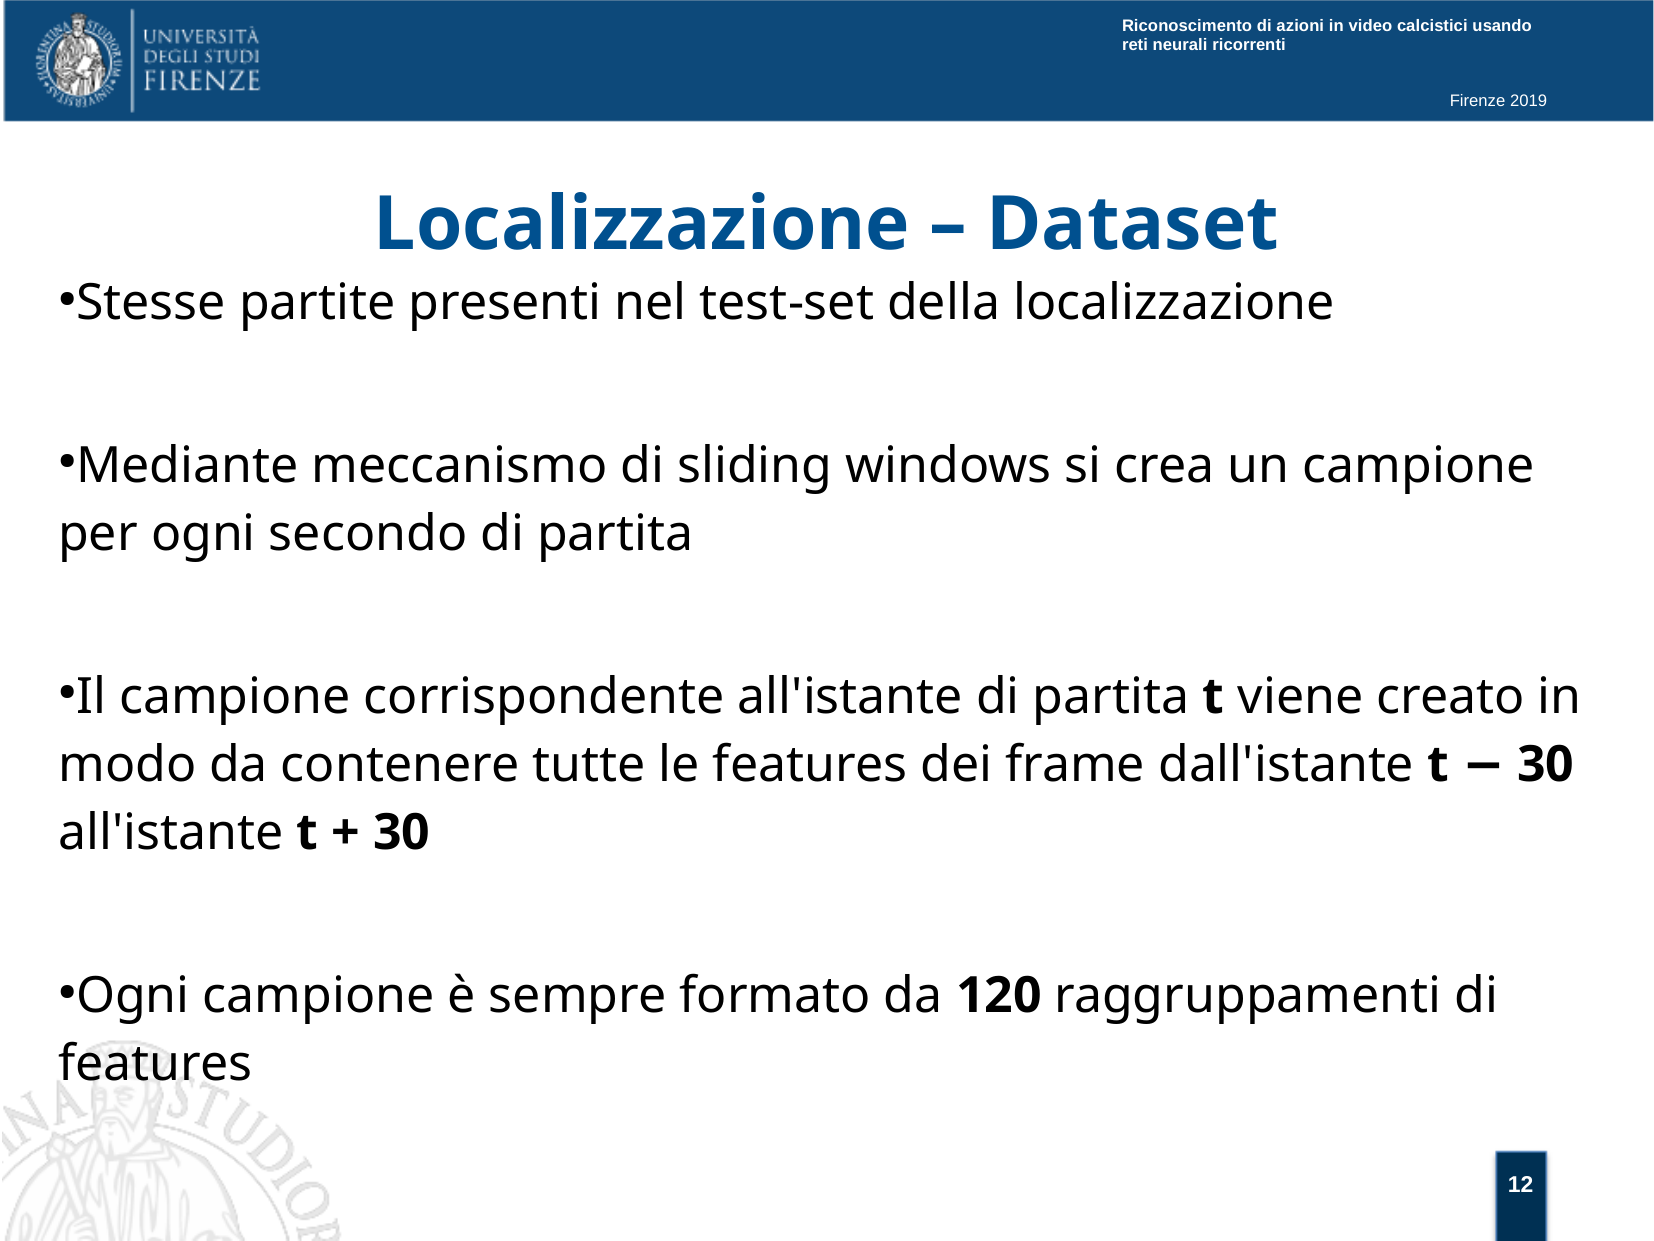

Riconoscimento di azioni in video calcistici usando reti neurali ricorrenti
Firenze 2019
Localizzazione – Dataset
Stesse partite presenti nel test-set della localizzazione
Mediante meccanismo di sliding windows si crea un campione per ogni secondo di partita
Il campione corrispondente all'istante di partita t viene creato in modo da contenere tutte le features dei frame dall'istante t − 30 all'istante t + 30
Ogni campione è sempre formato da 120 raggruppamenti di features
12